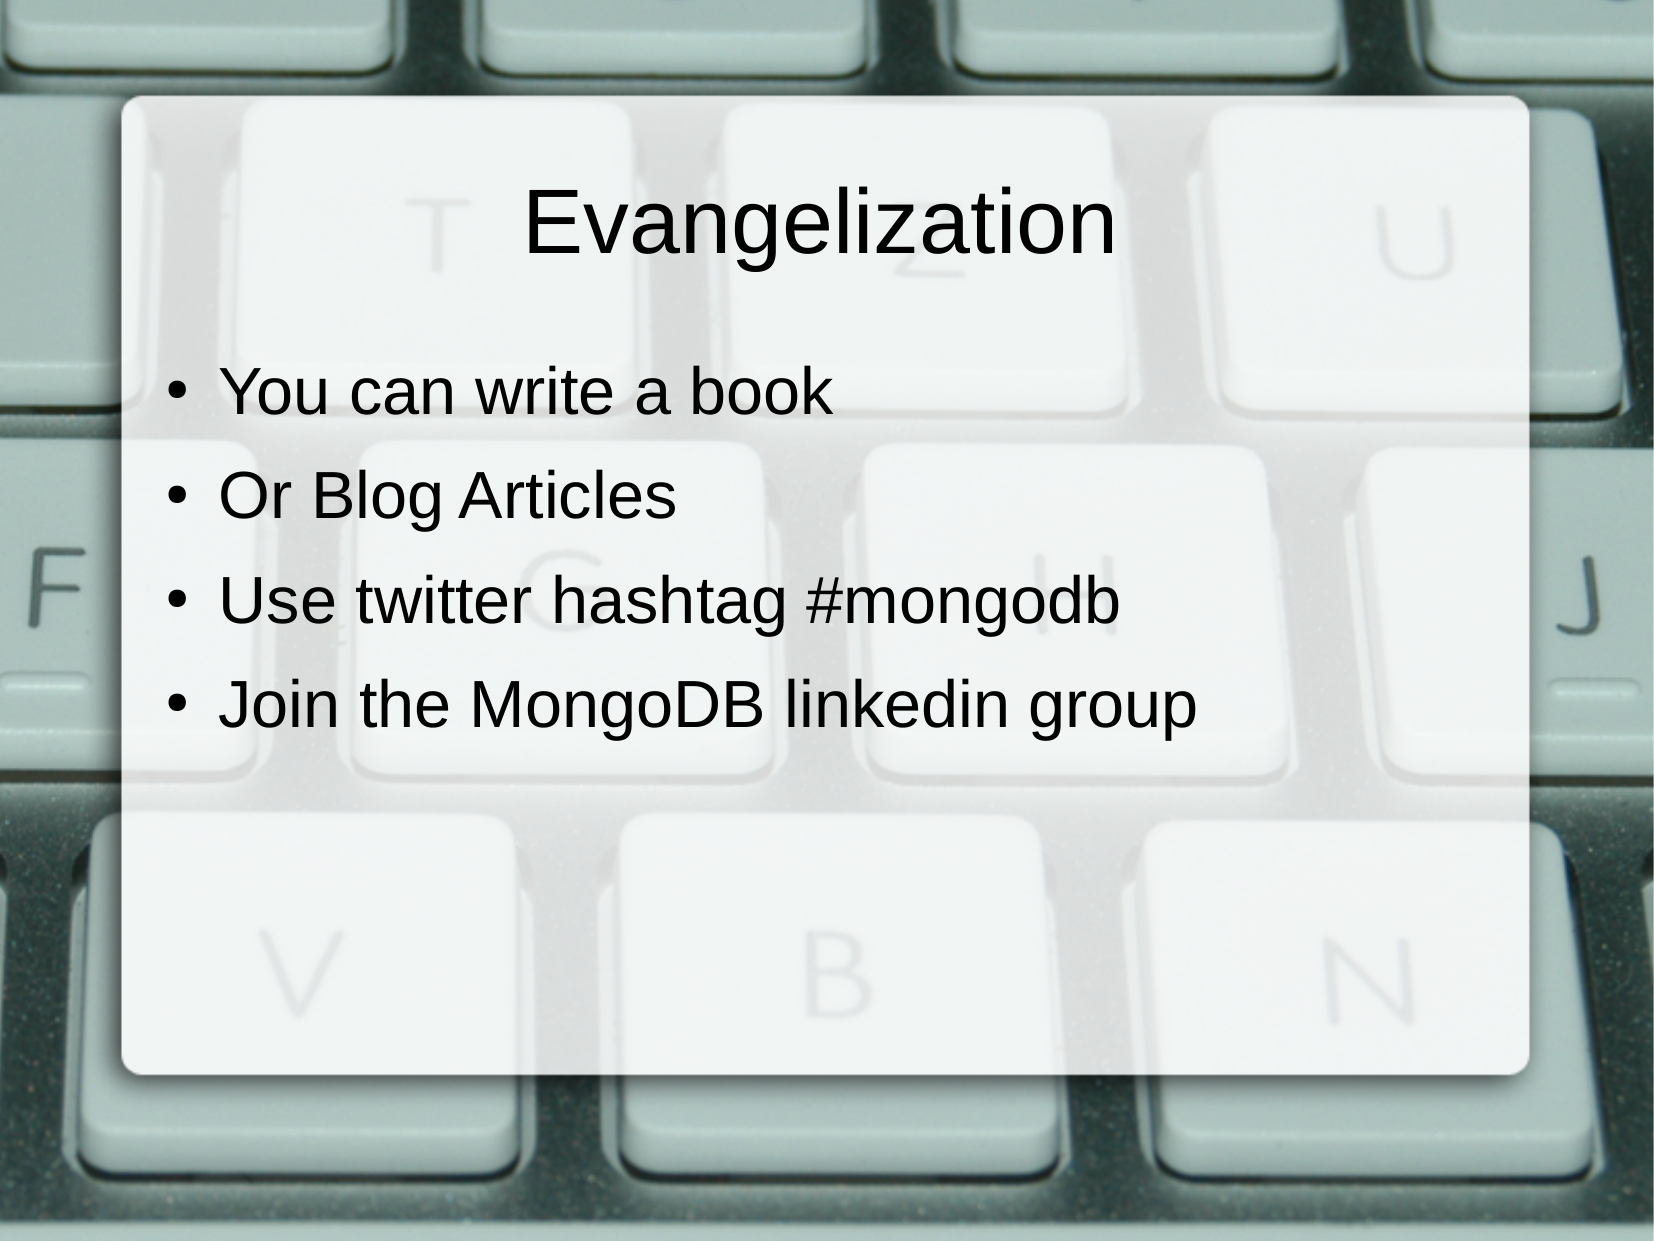

# Evangelization
You can write a book
Or Blog Articles
Use twitter hashtag #mongodb
Join the MongoDB linkedin group